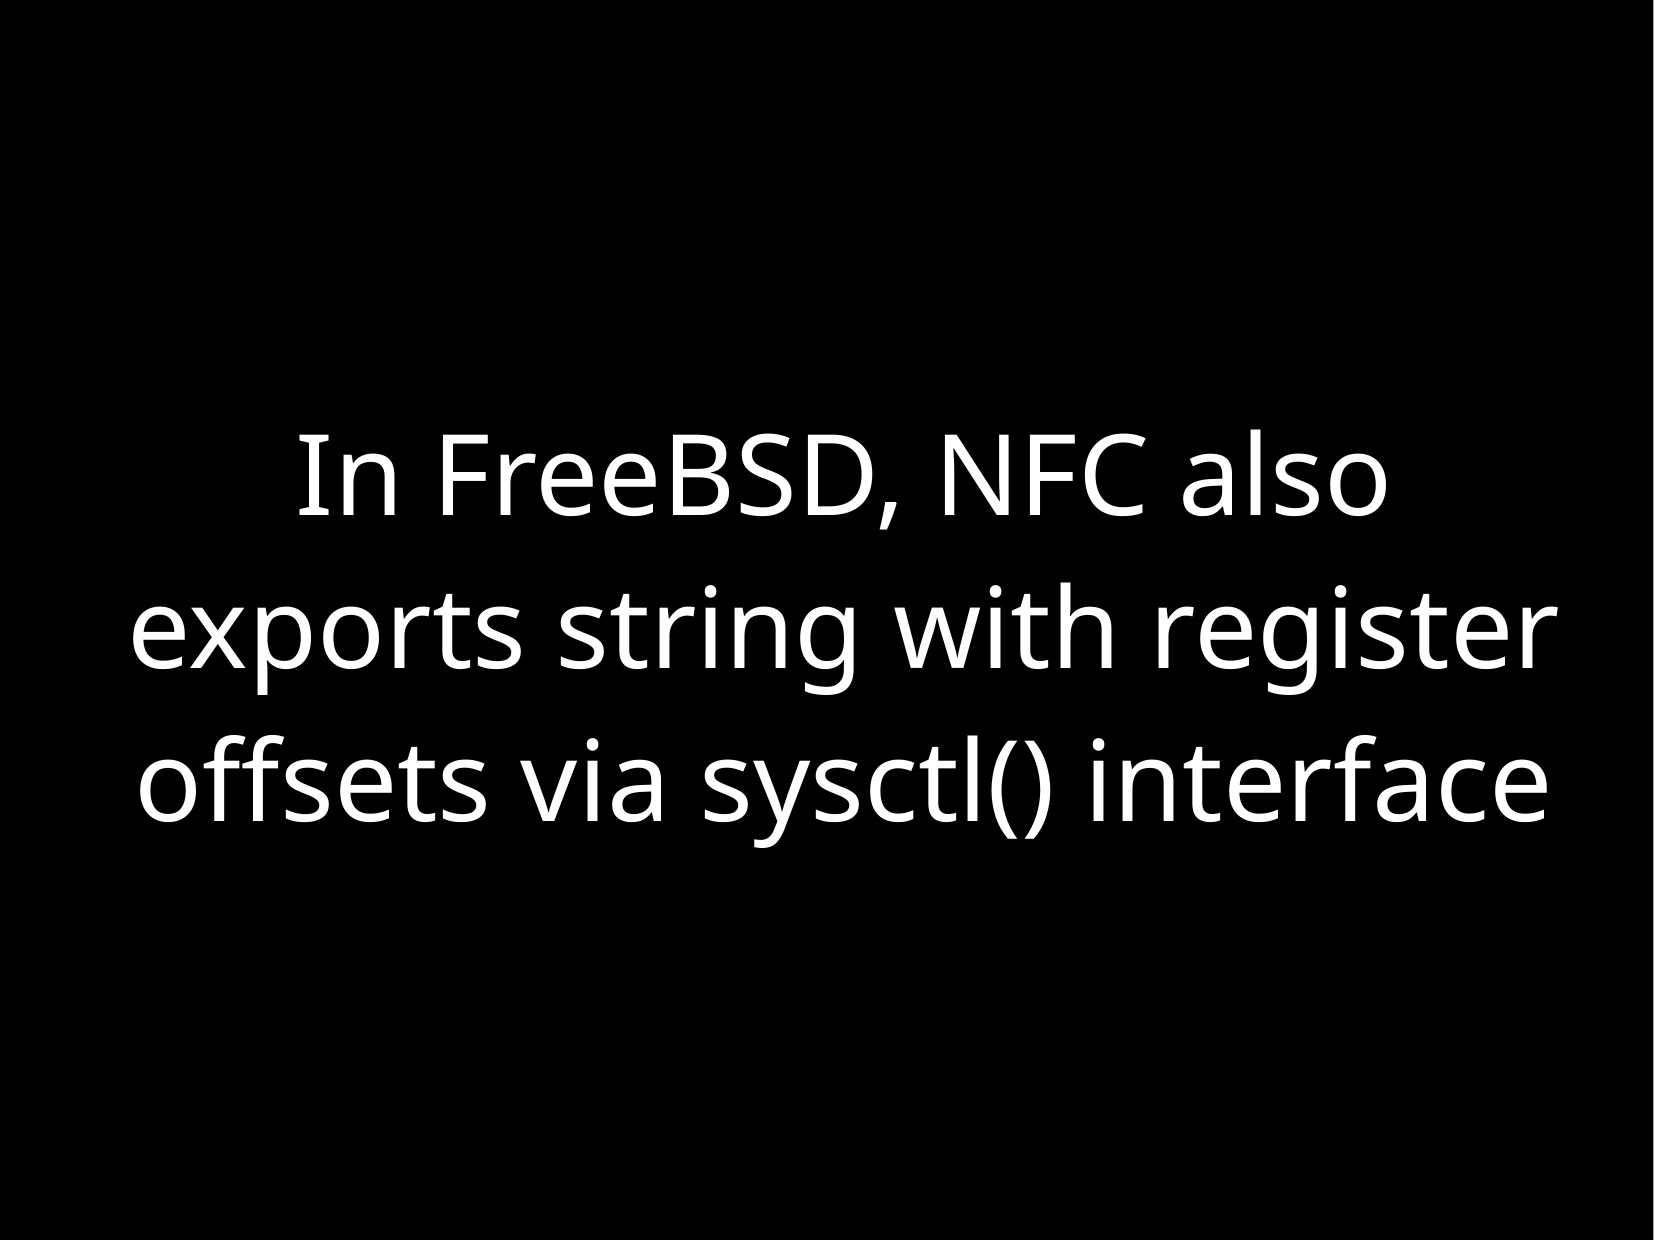

# In FreeBSD, NFC also exports string with register offsets via sysctl() interface